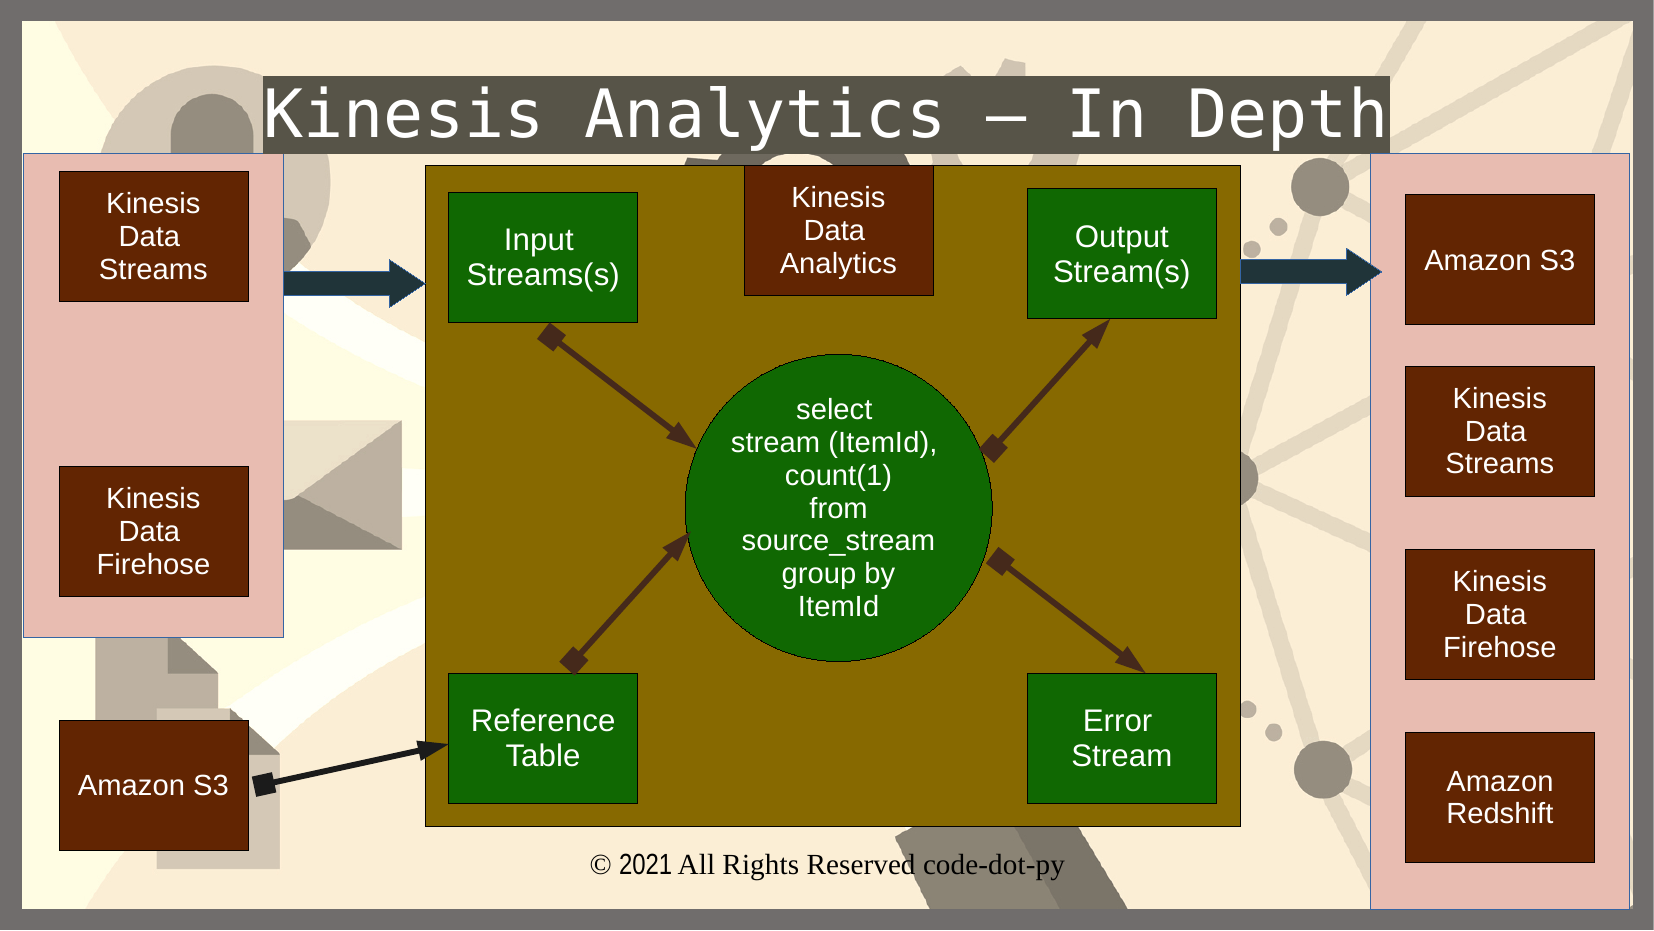

# Kinesis Analytics – In Depth
Kinesis
Data
Analytics
Kinesis
Data
Streams
Output
Stream(s)
Input
Streams(s)
Amazon S3
select
stream (ItemId),
count(1)
from
source_stream
group by
ItemId
Kinesis
Data
Streams
Kinesis
Data
Firehose
Kinesis
Data
Firehose
Reference
Table
Error
Stream
Amazon S3
Amazon
Redshift